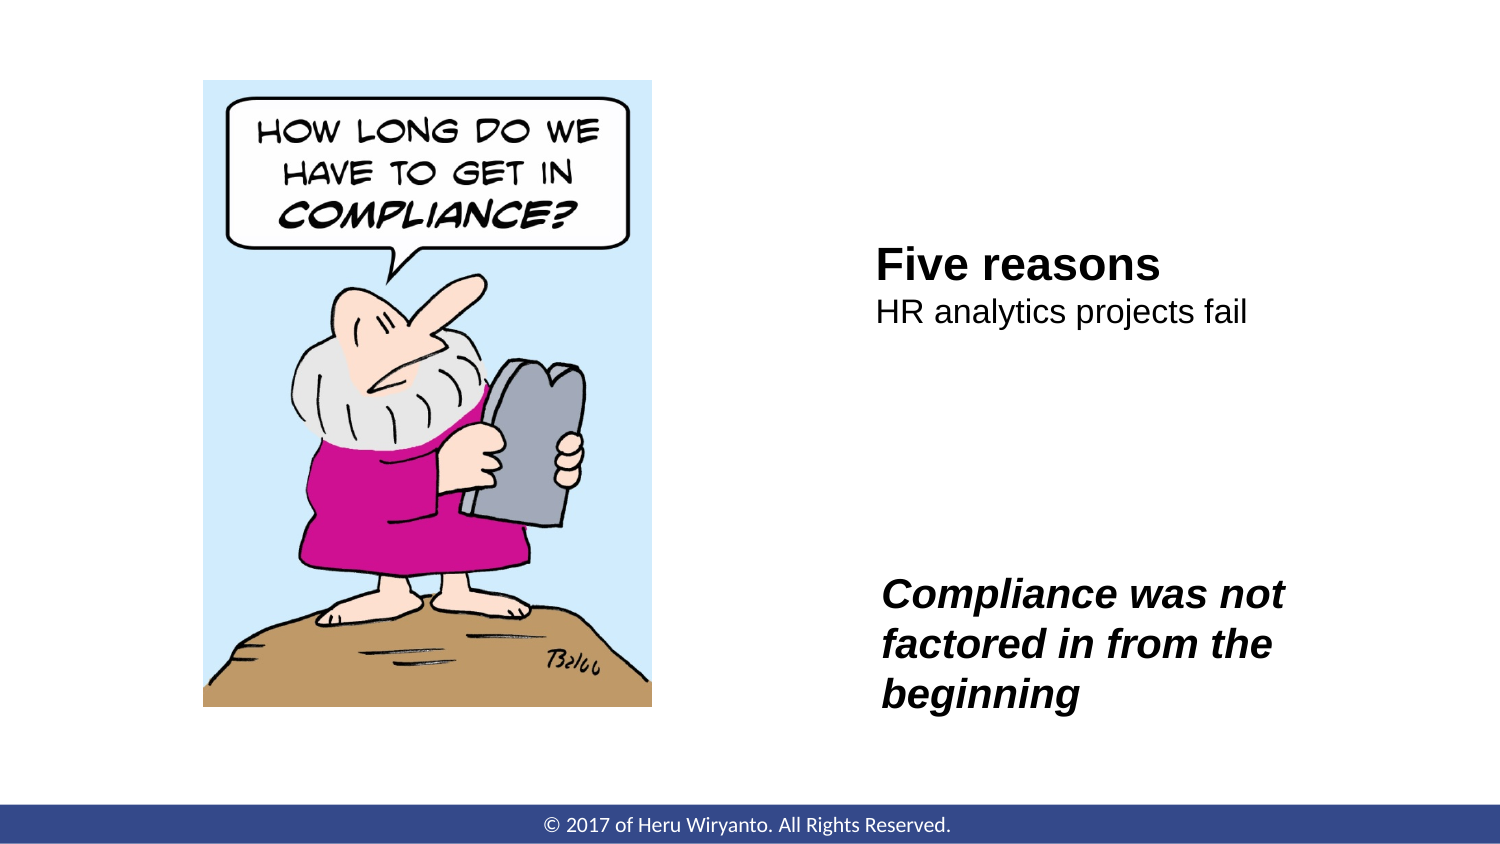

# Five reasons HR analytics projects fail
Compliance was not factored in from the beginning